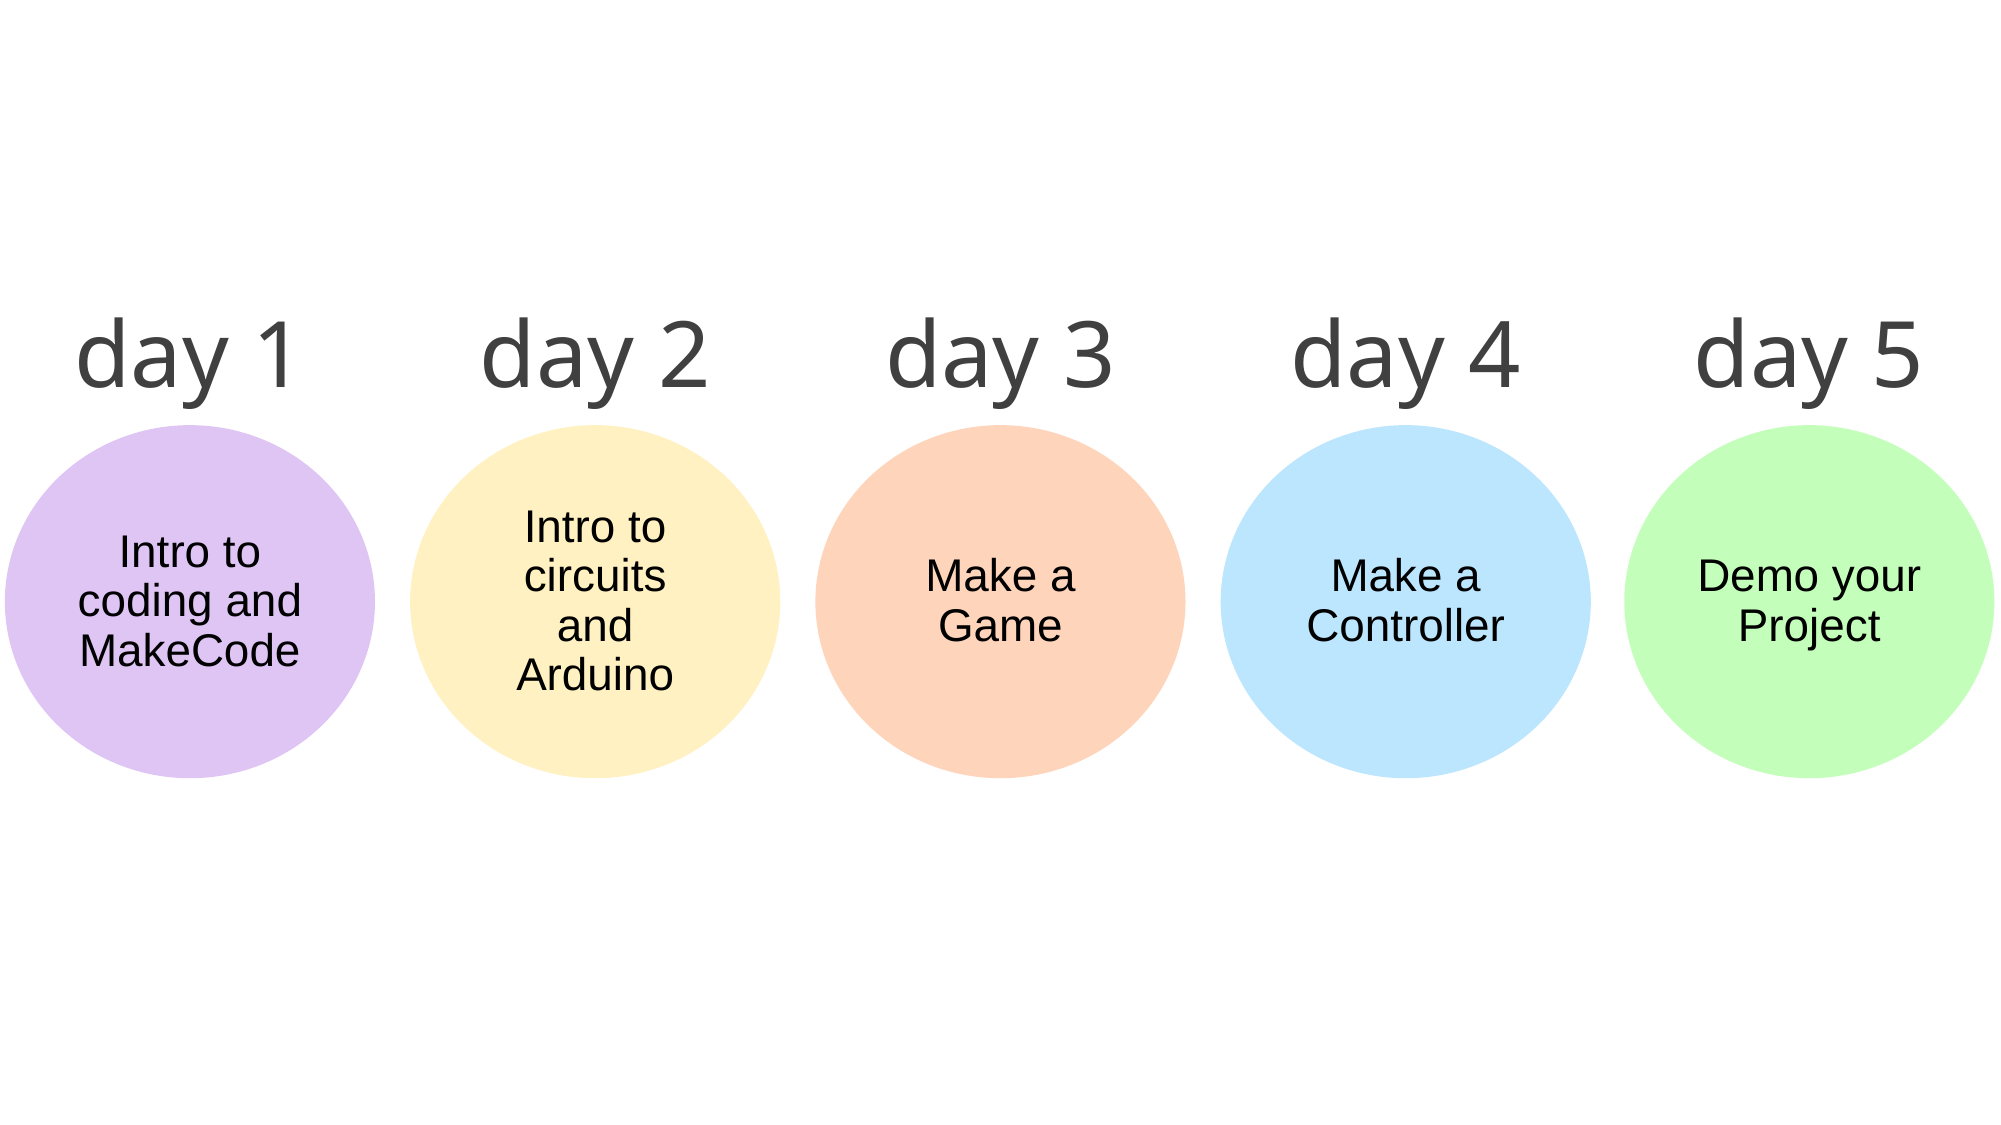

day 1
day 2
day 3
day 4
day 5
Intro to coding and MakeCode
Intro to circuits and Arduino
Make a Game
Make a Controller
Demo your Project